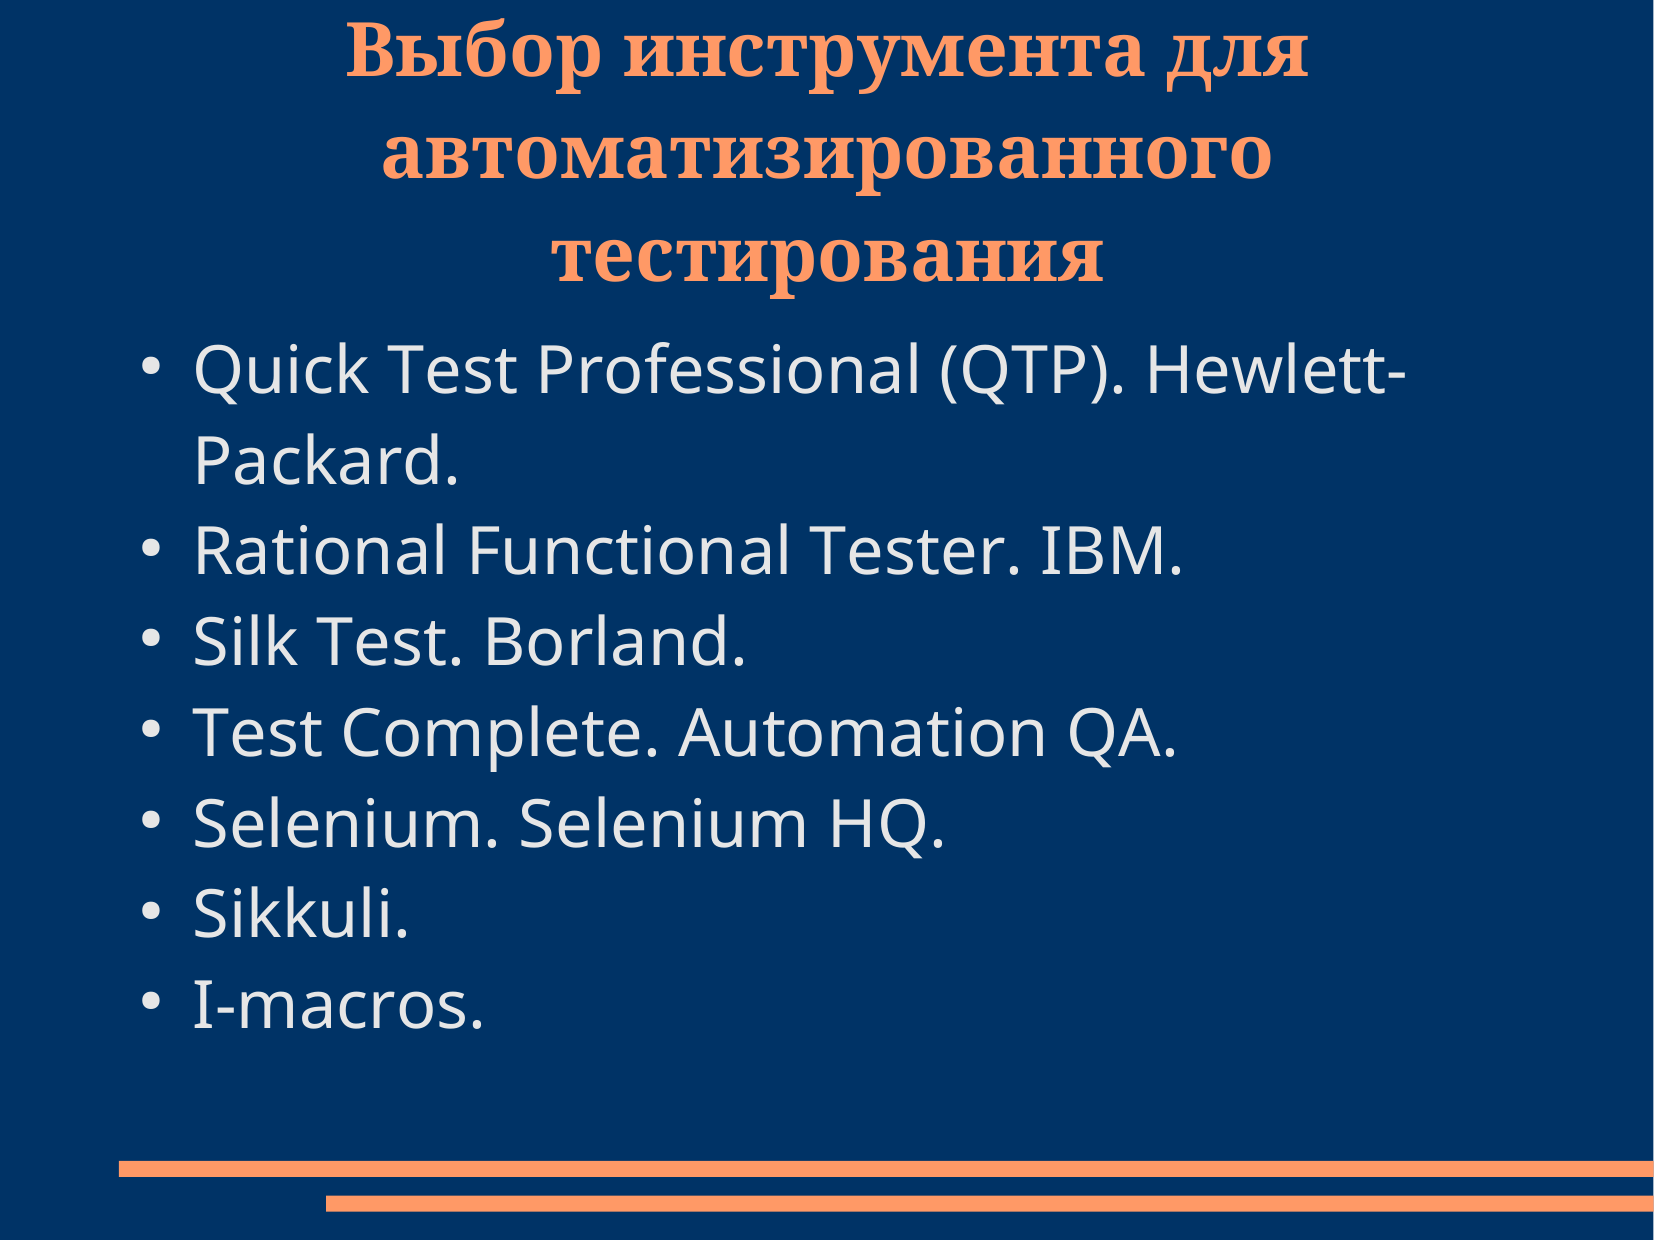

# Выбор инструмента для автоматизированного тестирования
Quick Test Professional (QTP). Hewlett-Packard.
Rational Functional Tester. IBM.
Silk Test. Borland.
Test Complete. Automation QA.
Selenium. Selenium HQ.
Sikkuli.
I-macros.